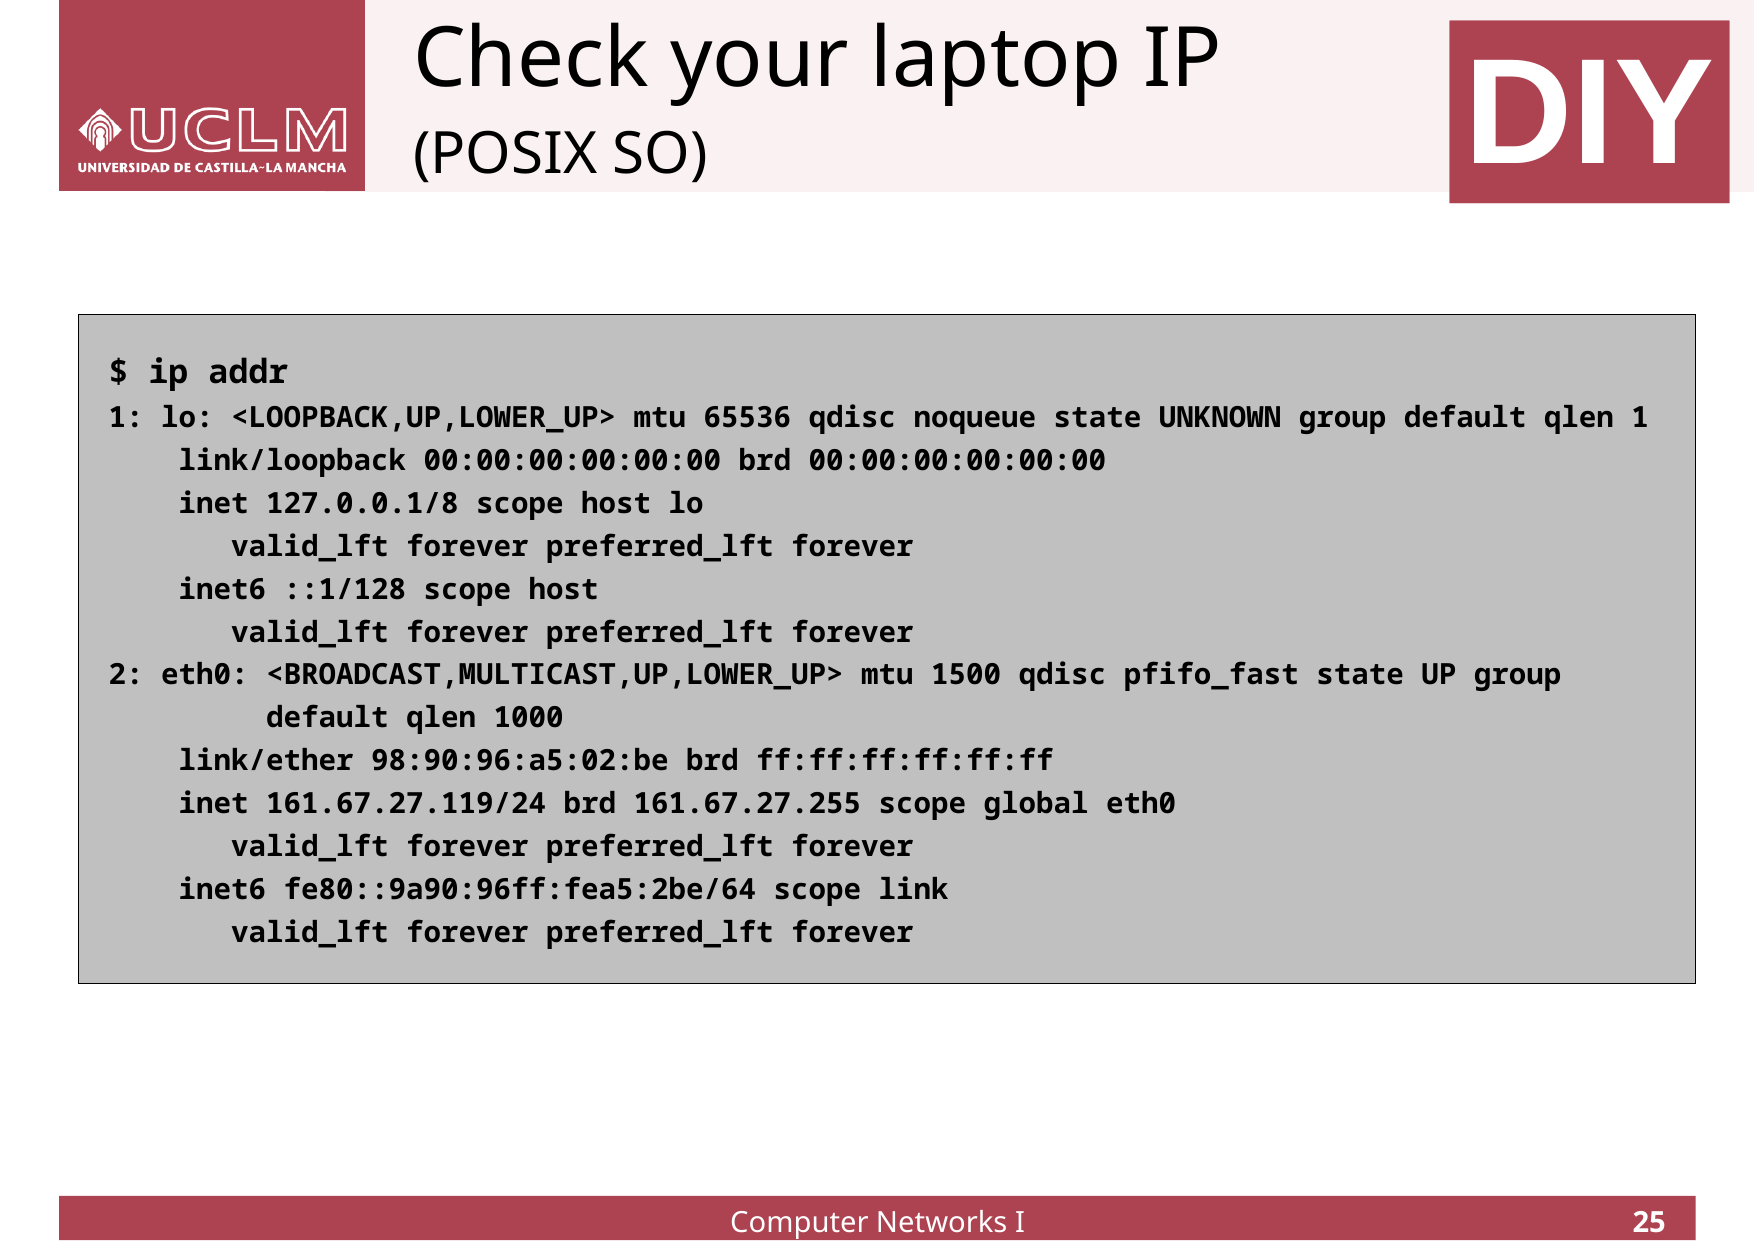

# Check your laptop IP (POSIX SO)
DIY
DIY
$ ip addr
1: lo: <LOOPBACK,UP,LOWER_UP> mtu 65536 qdisc noqueue state UNKNOWN group default qlen 1
 link/loopback 00:00:00:00:00:00 brd 00:00:00:00:00:00
 inet 127.0.0.1/8 scope host lo
 valid_lft forever preferred_lft forever
 inet6 ::1/128 scope host
 valid_lft forever preferred_lft forever
2: eth0: <BROADCAST,MULTICAST,UP,LOWER_UP> mtu 1500 qdisc pfifo_fast state UP group
 default qlen 1000
 link/ether 98:90:96:a5:02:be brd ff:ff:ff:ff:ff:ff
 inet 161.67.27.119/24 brd 161.67.27.255 scope global eth0
 valid_lft forever preferred_lft forever
 inet6 fe80::9a90:96ff:fea5:2be/64 scope link
 valid_lft forever preferred_lft forever
Computer Networks I
25